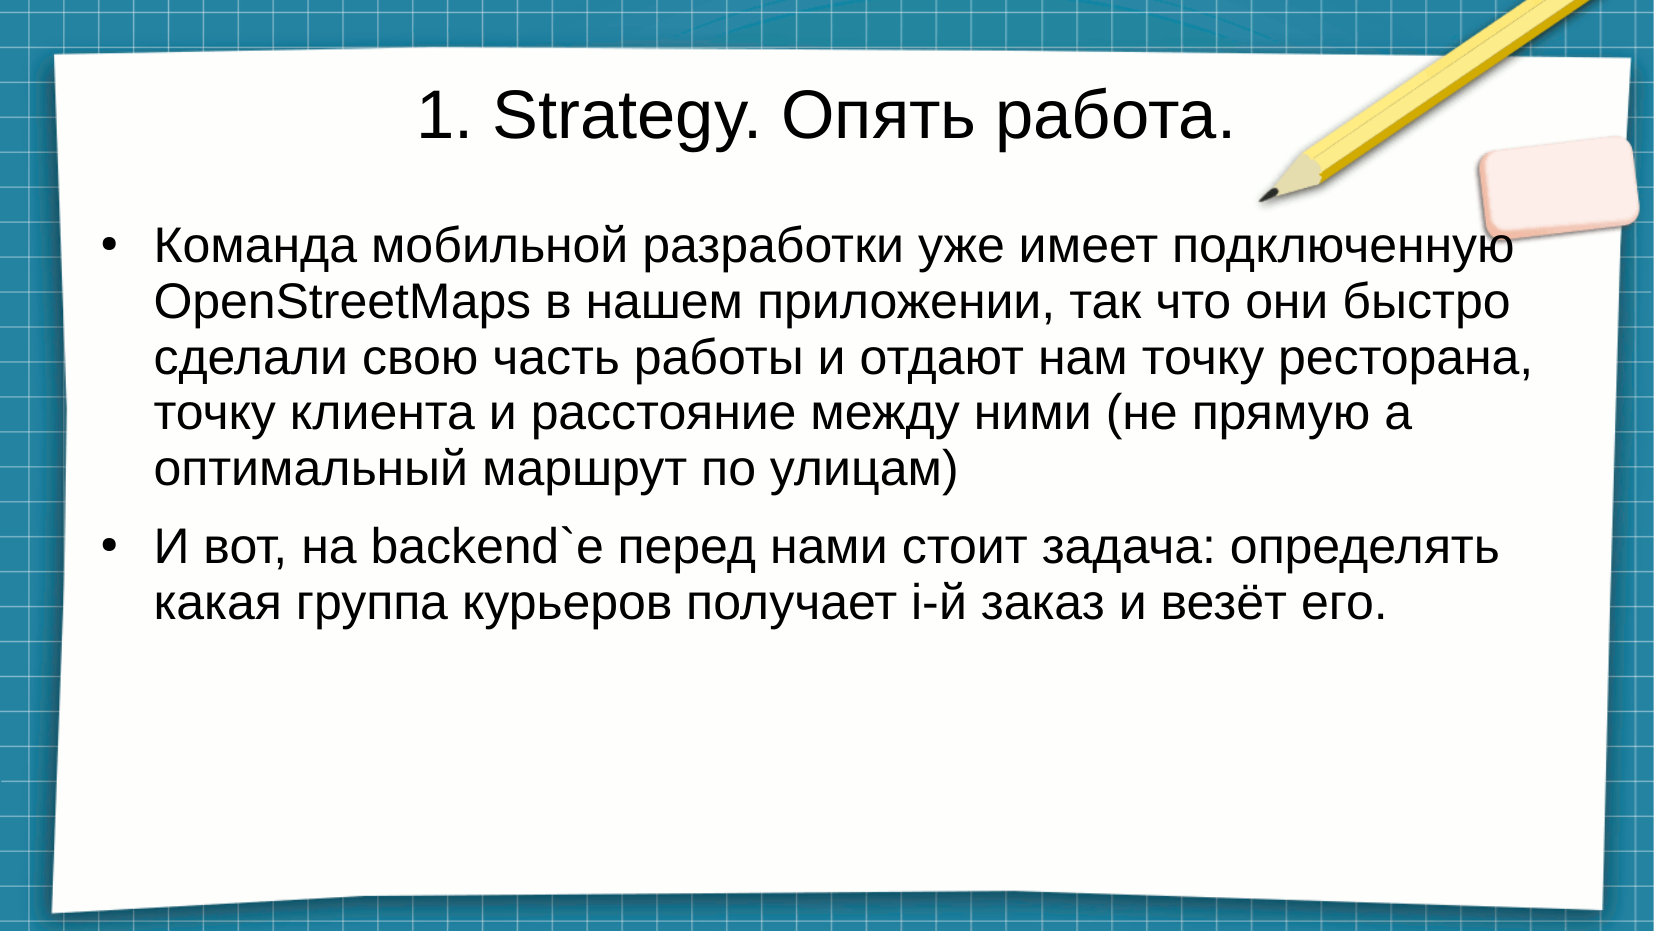

# 1. Strategy. Опять работа.
Команда мобильной разработки уже имеет подключенную OpenStreetMaps в нашем приложении, так что они быстро сделали свою часть работы и отдают нам точку ресторана, точку клиента и расстояние между ними (не прямую а оптимальный маршрут по улицам)
И вот, на backend`е перед нами стоит задача: определять какая группа курьеров получает i-й заказ и везёт его.